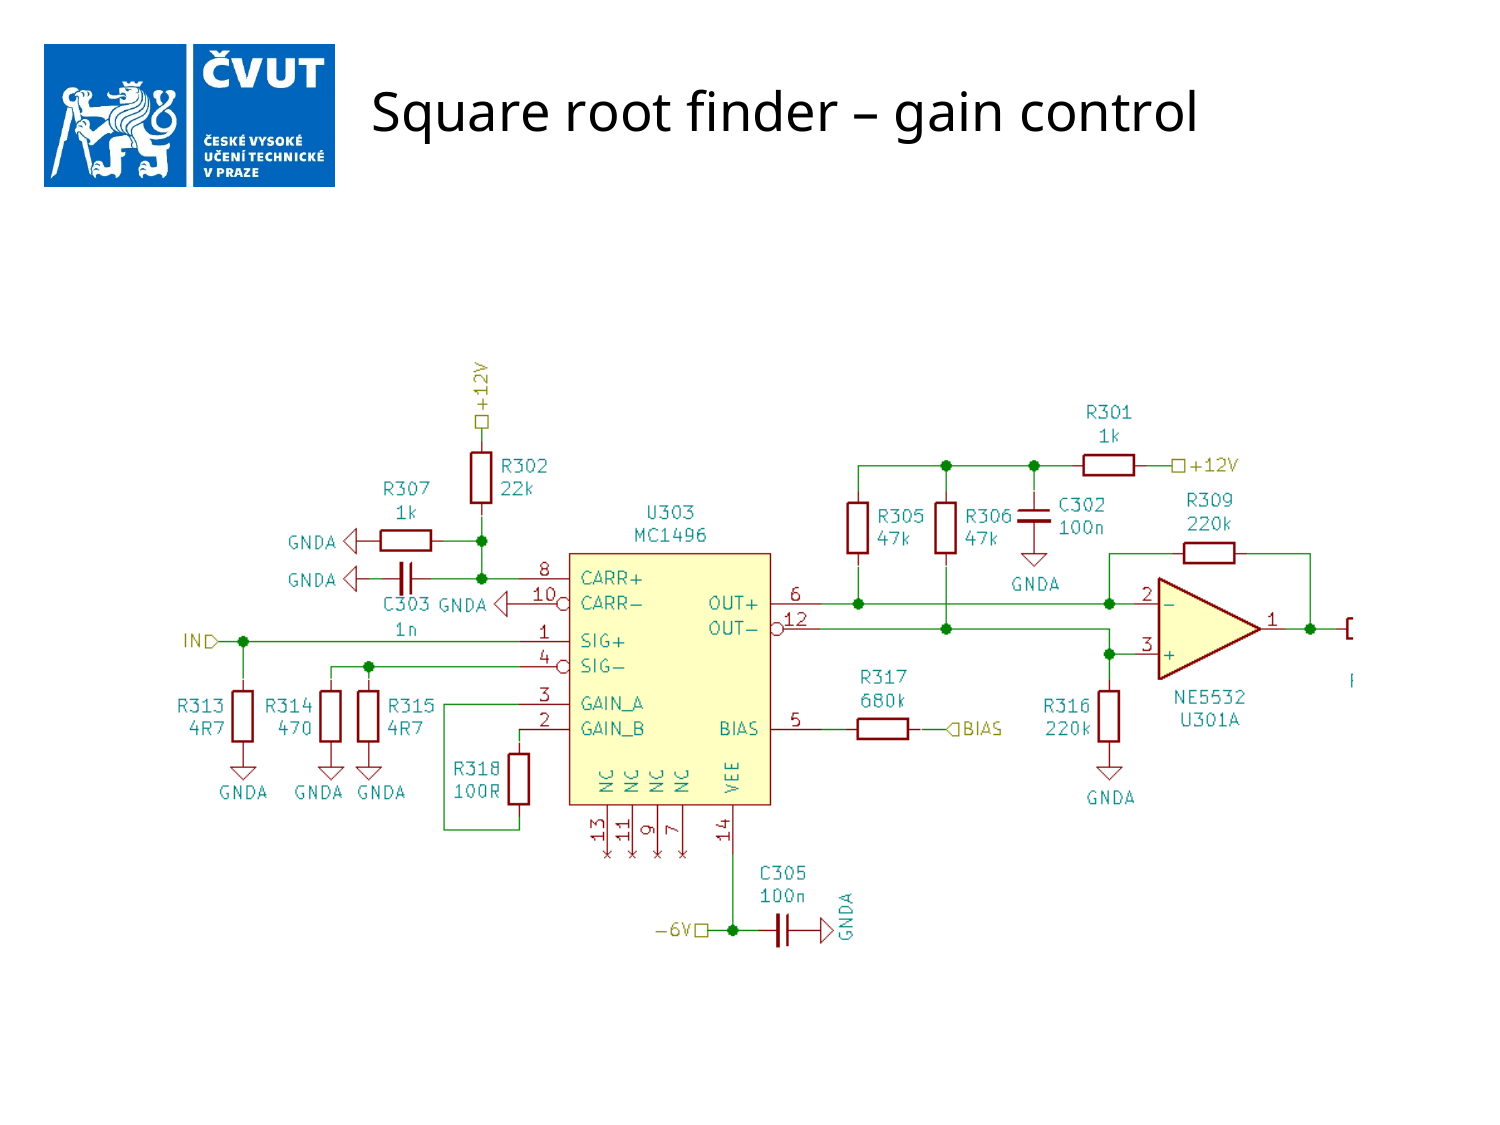

# Square root finder – gain control